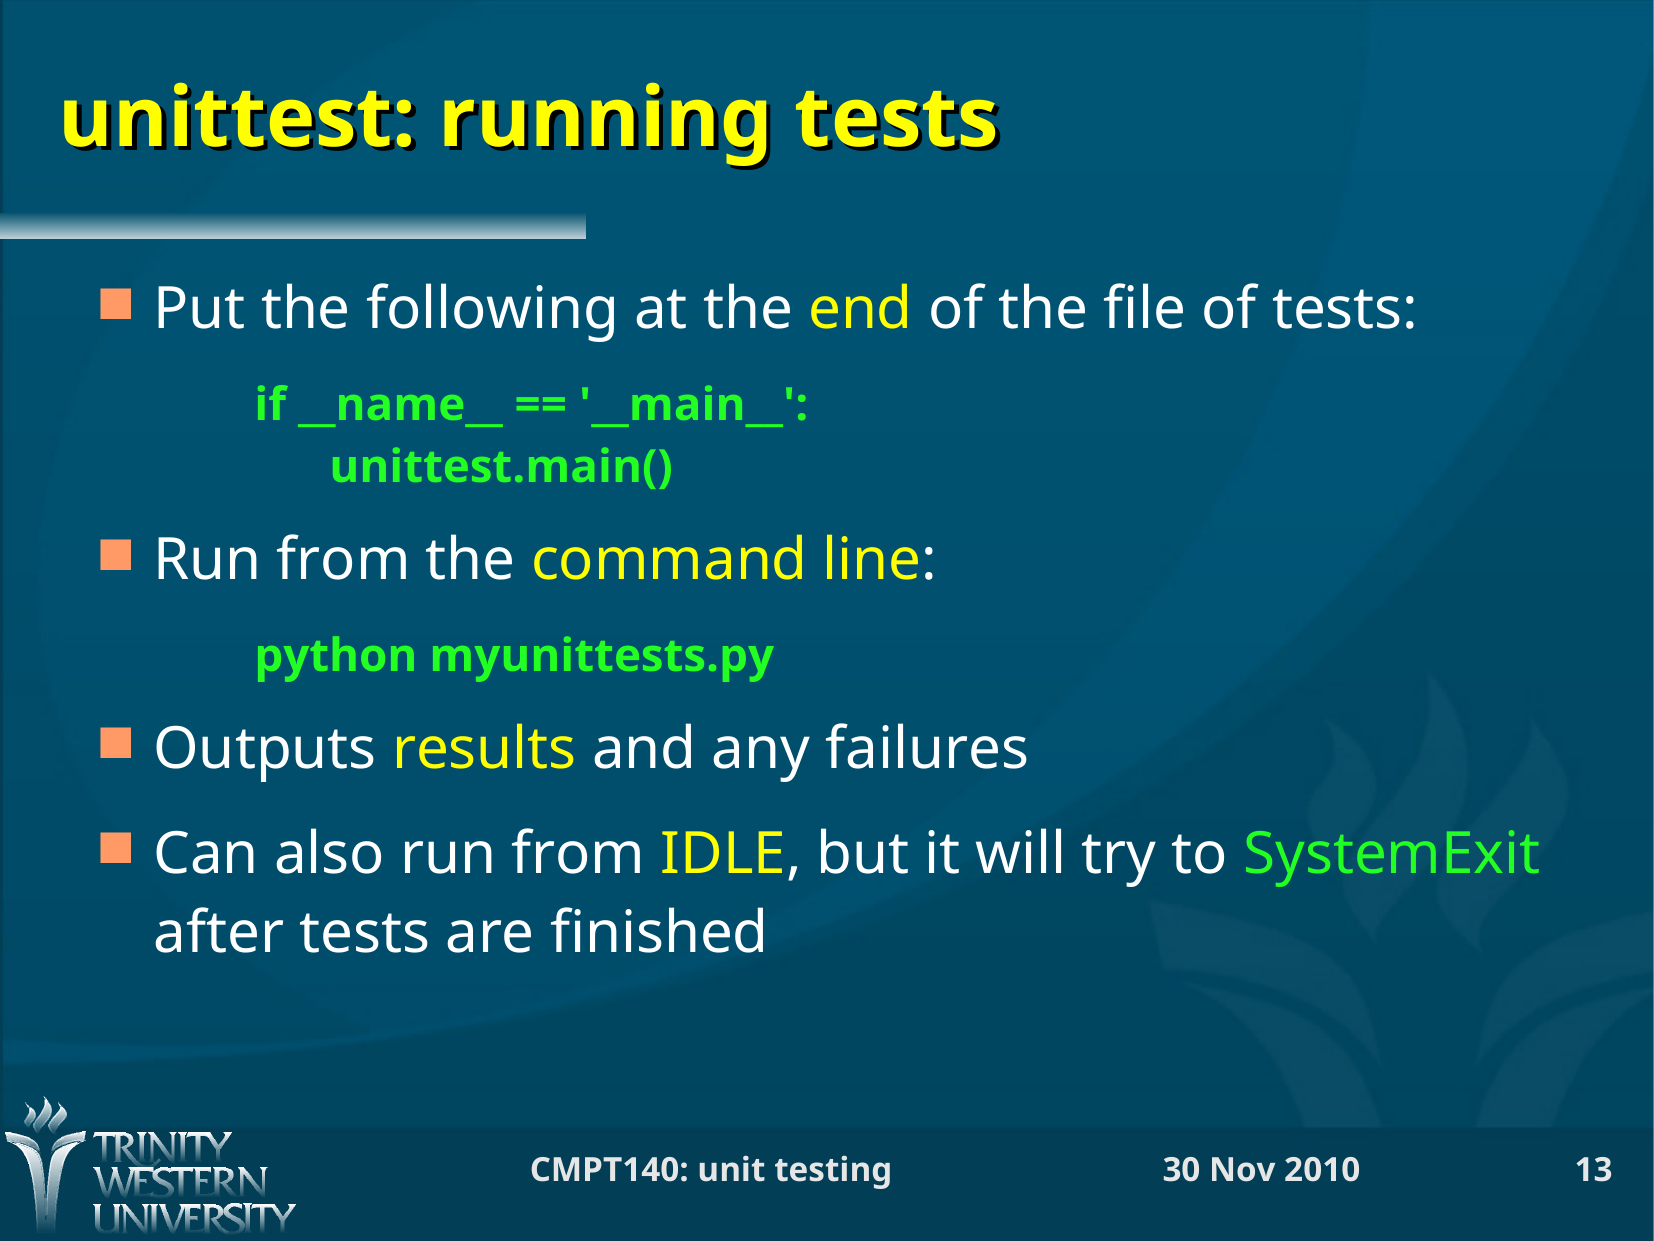

# unittest: running tests
Put the following at the end of the file of tests:
if __name__ == '__main__':
	unittest.main()
Run from the command line:
python myunittests.py
Outputs results and any failures
Can also run from IDLE, but it will try to SystemExit after tests are finished
CMPT140: unit testing
30 Nov 2010
13